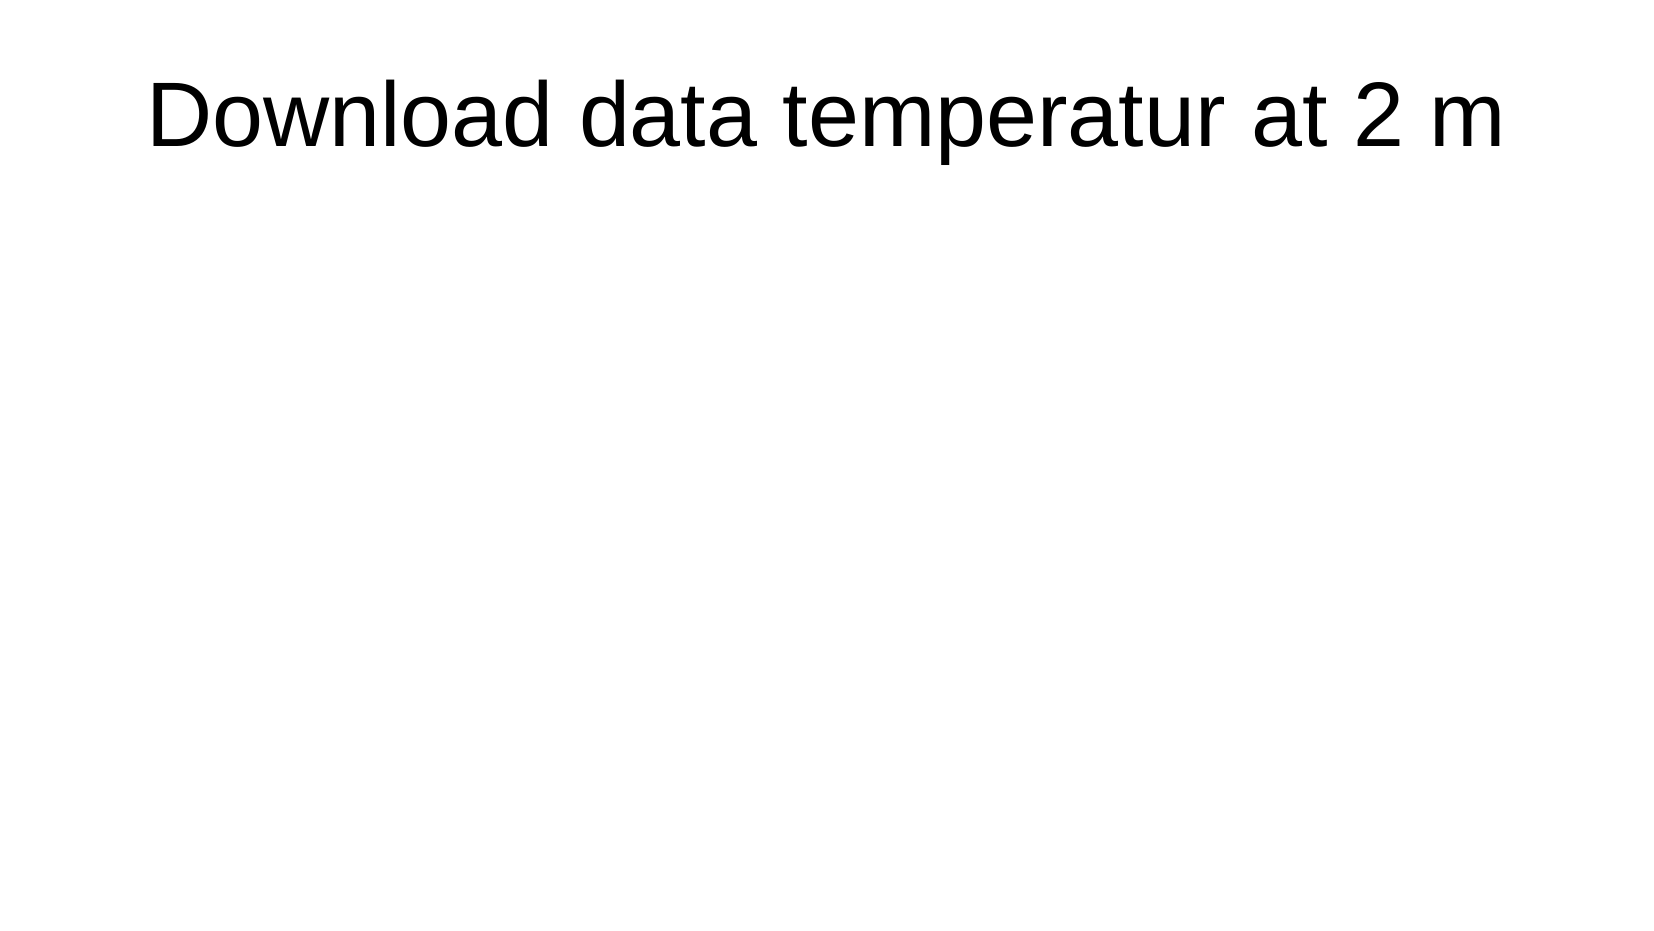

# Download data temperatur at 2 m